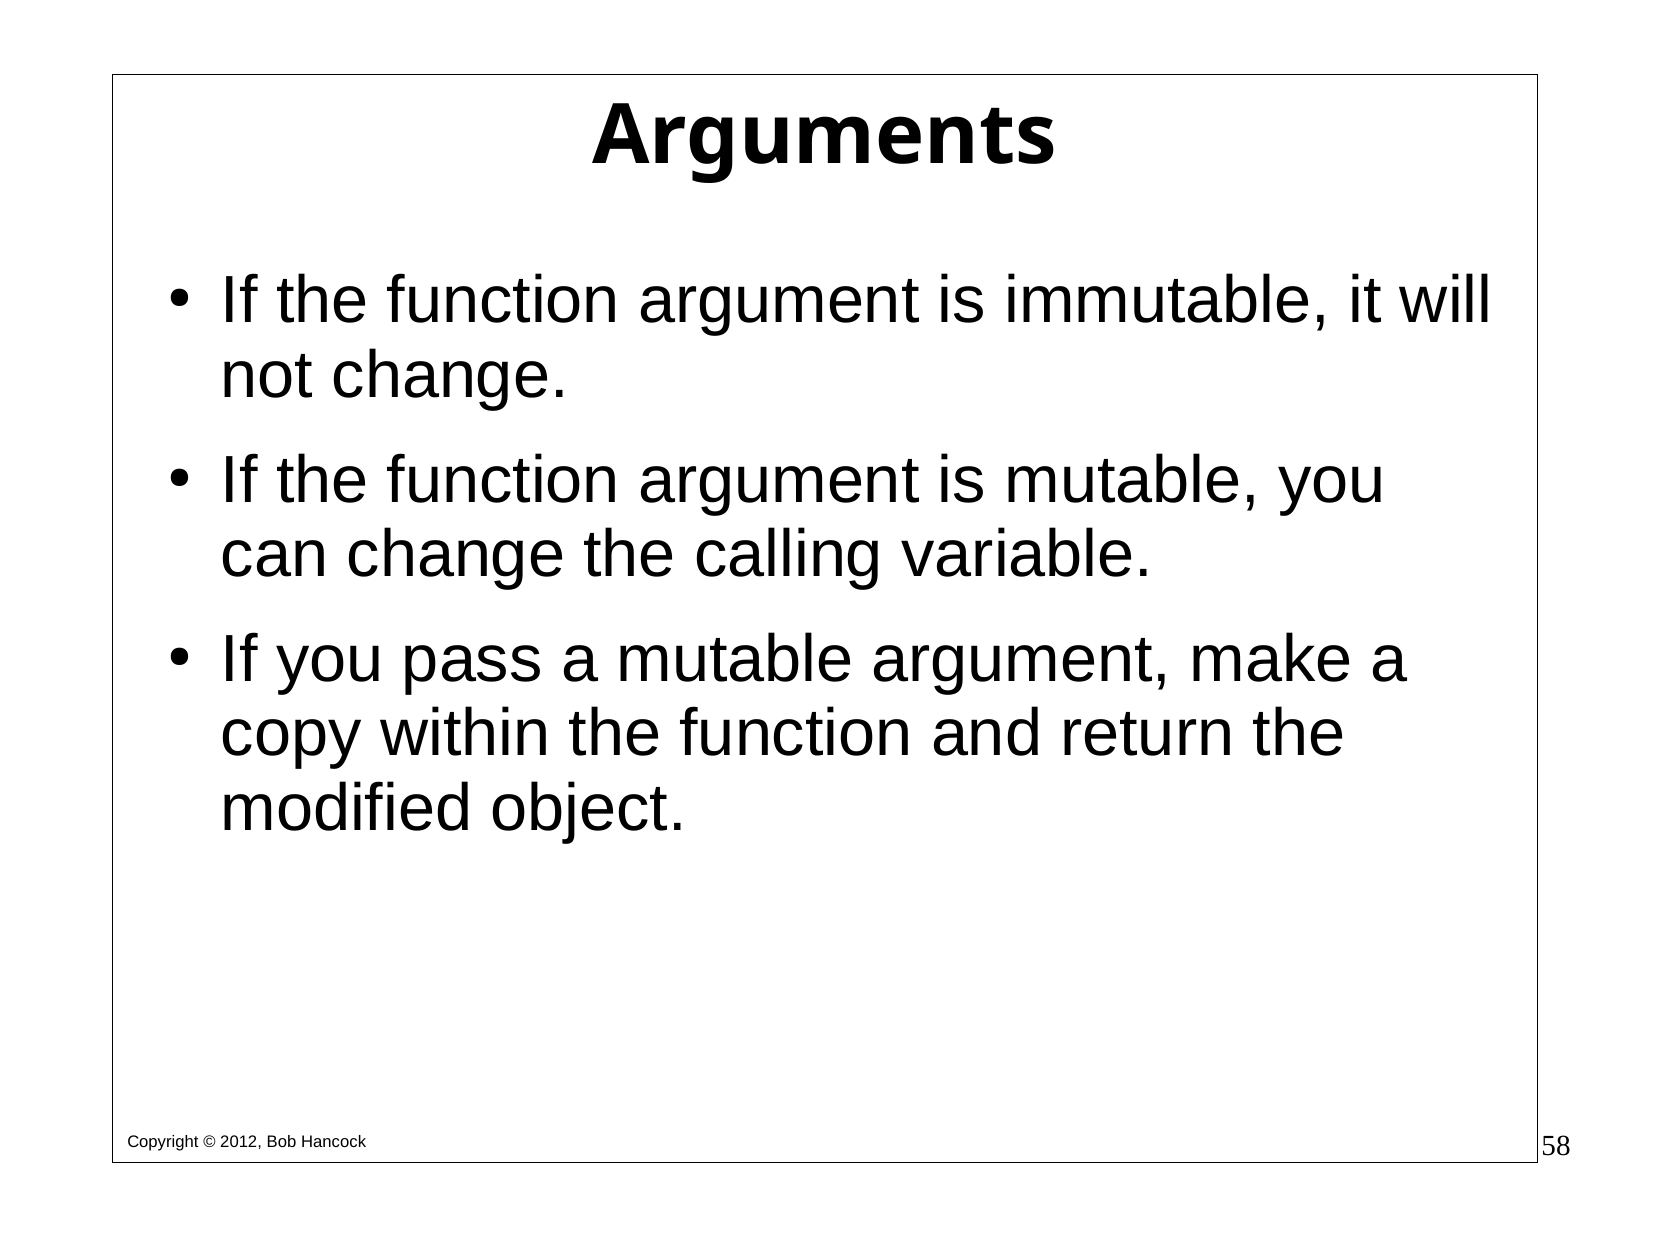

# Arguments
If the function argument is immutable, it will not change.
If the function argument is mutable, you can change the calling variable.
If you pass a mutable argument, make a copy within the function and return the modified object.
Copyright © 2012, Bob Hancock
58